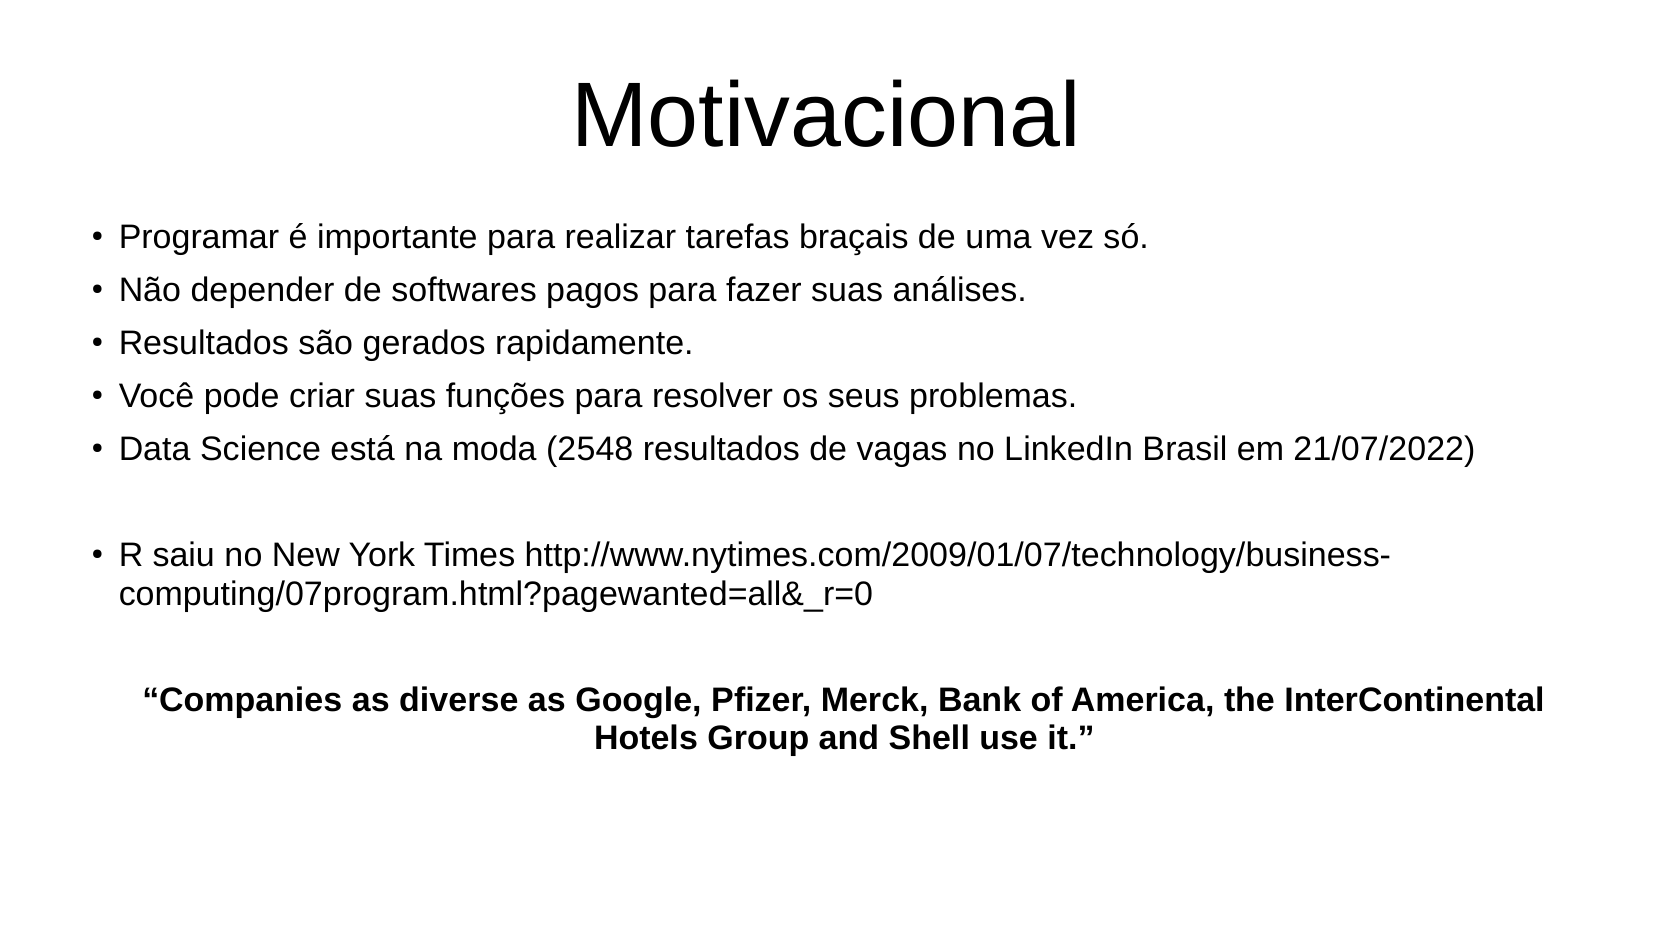

# Motivacional
Programar é importante para realizar tarefas braçais de uma vez só.
Não depender de softwares pagos para fazer suas análises.
Resultados são gerados rapidamente.
Você pode criar suas funções para resolver os seus problemas.
Data Science está na moda (2548 resultados de vagas no LinkedIn Brasil em 21/07/2022)
R saiu no New York Times http://www.nytimes.com/2009/01/07/technology/business-computing/07program.html?pagewanted=all&_r=0
“Companies as diverse as Google, Pfizer, Merck, Bank of America, the InterContinental Hotels Group and Shell use it.”